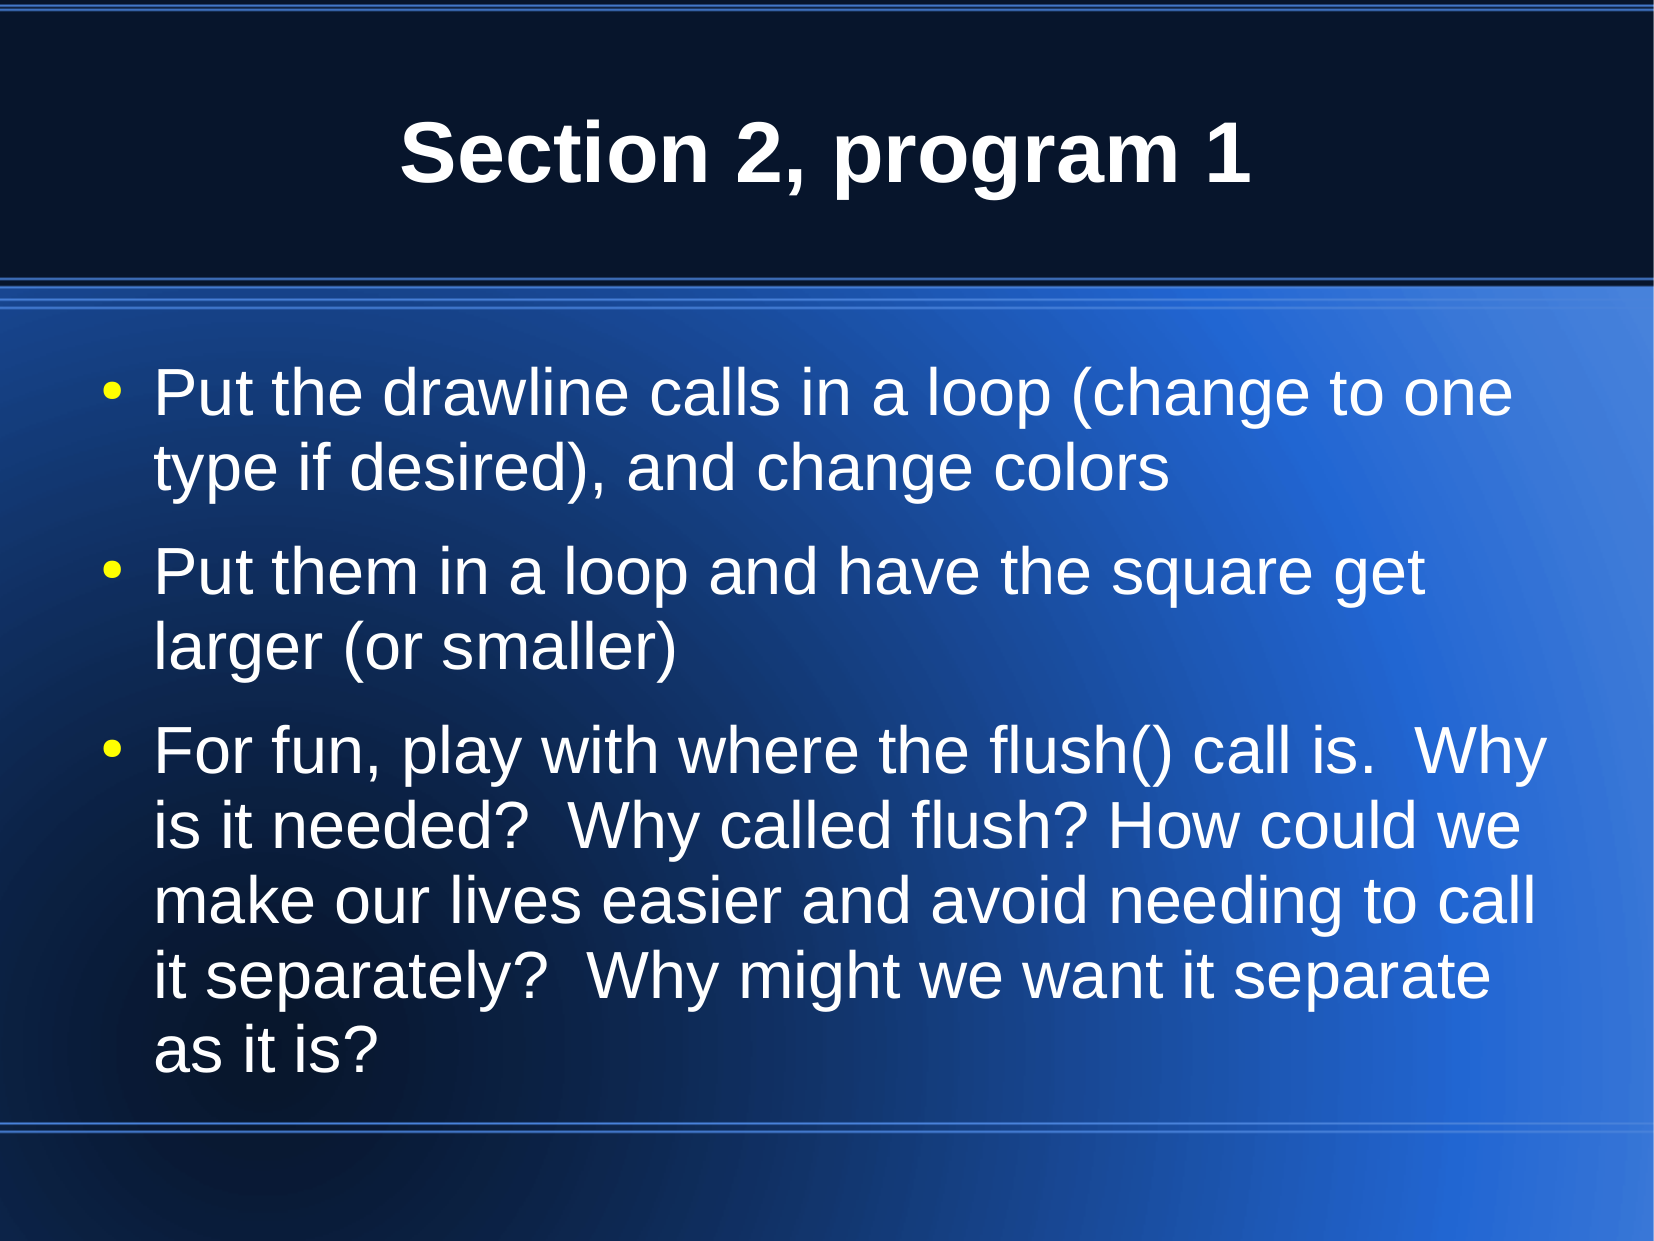

# Section 2, program 1
Put the drawline calls in a loop (change to one type if desired), and change colors
Put them in a loop and have the square get larger (or smaller)
For fun, play with where the flush() call is. Why is it needed? Why called flush? How could we make our lives easier and avoid needing to call it separately? Why might we want it separate as it is?